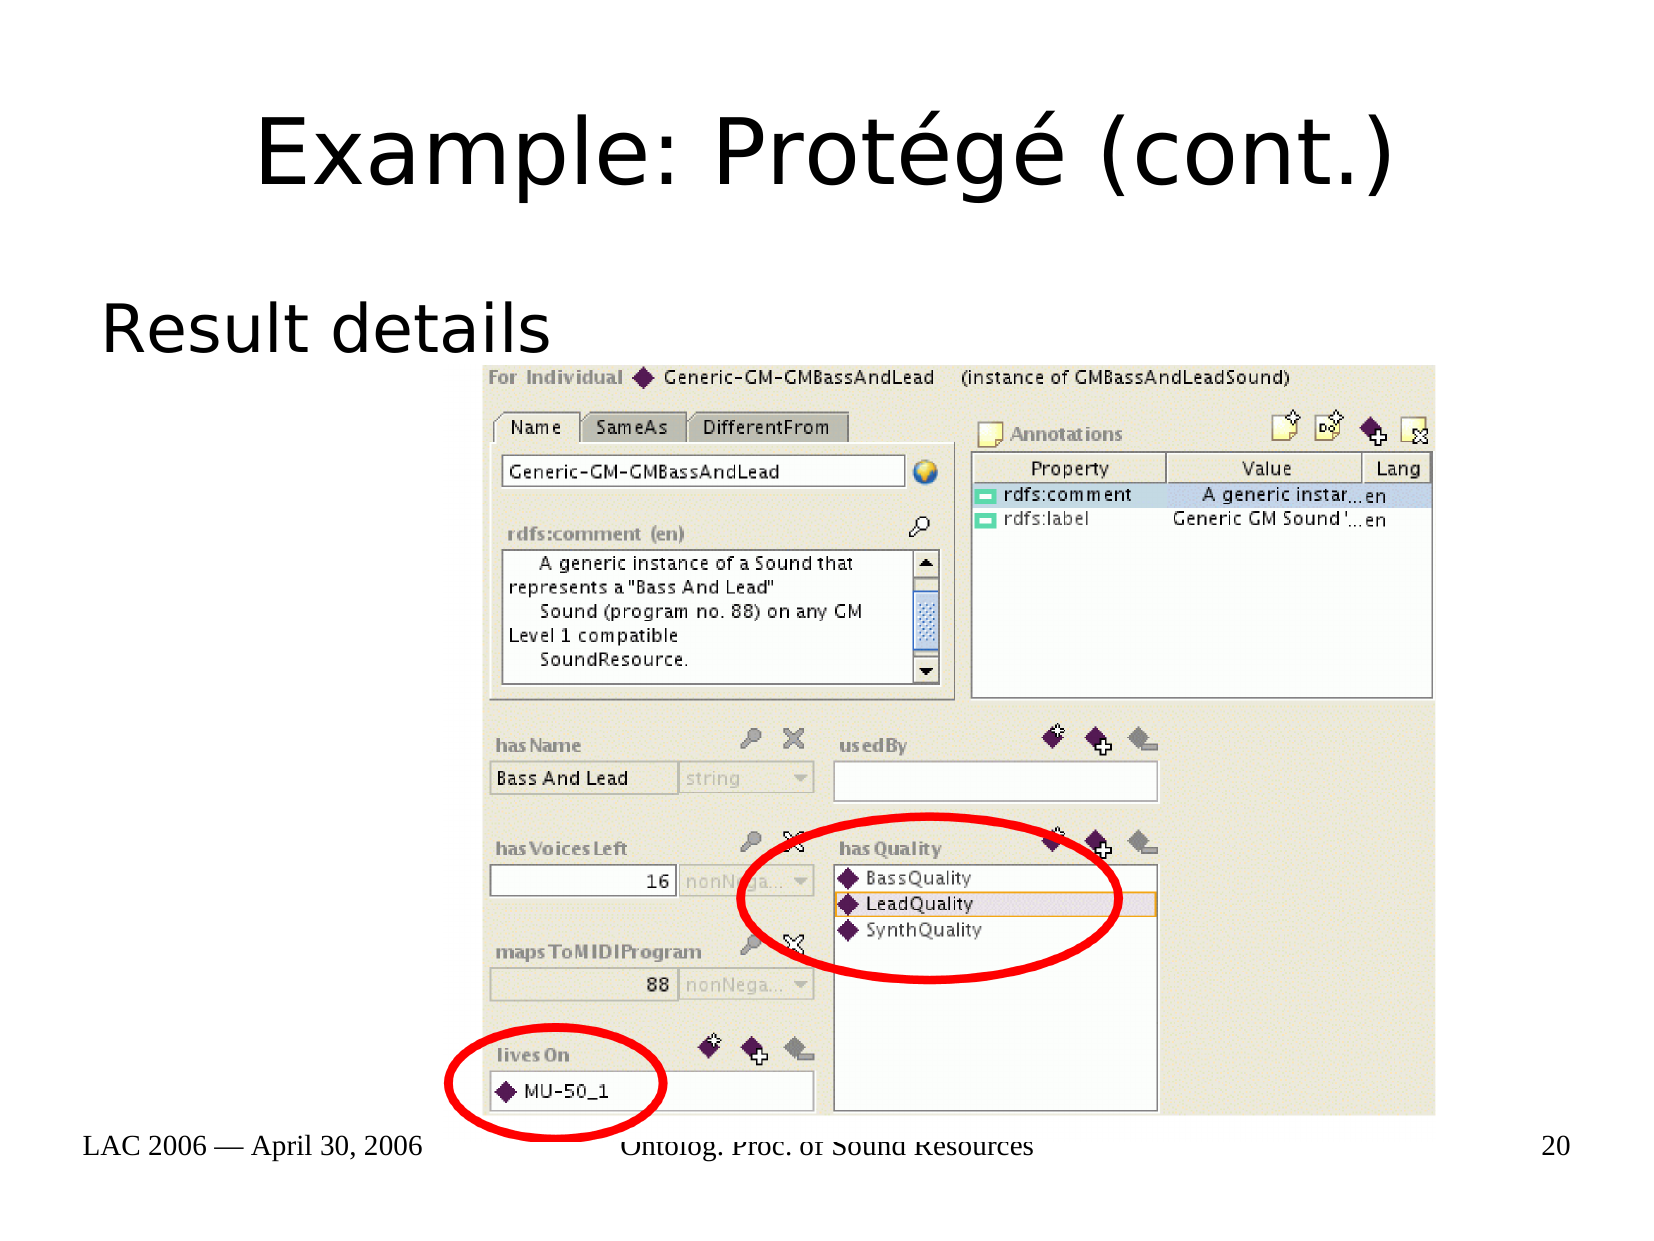

# Example: Protégé (cont.)
Result details
LAC 2006 — April 30, 2006
Ontolog. Proc. of Sound Resources
20